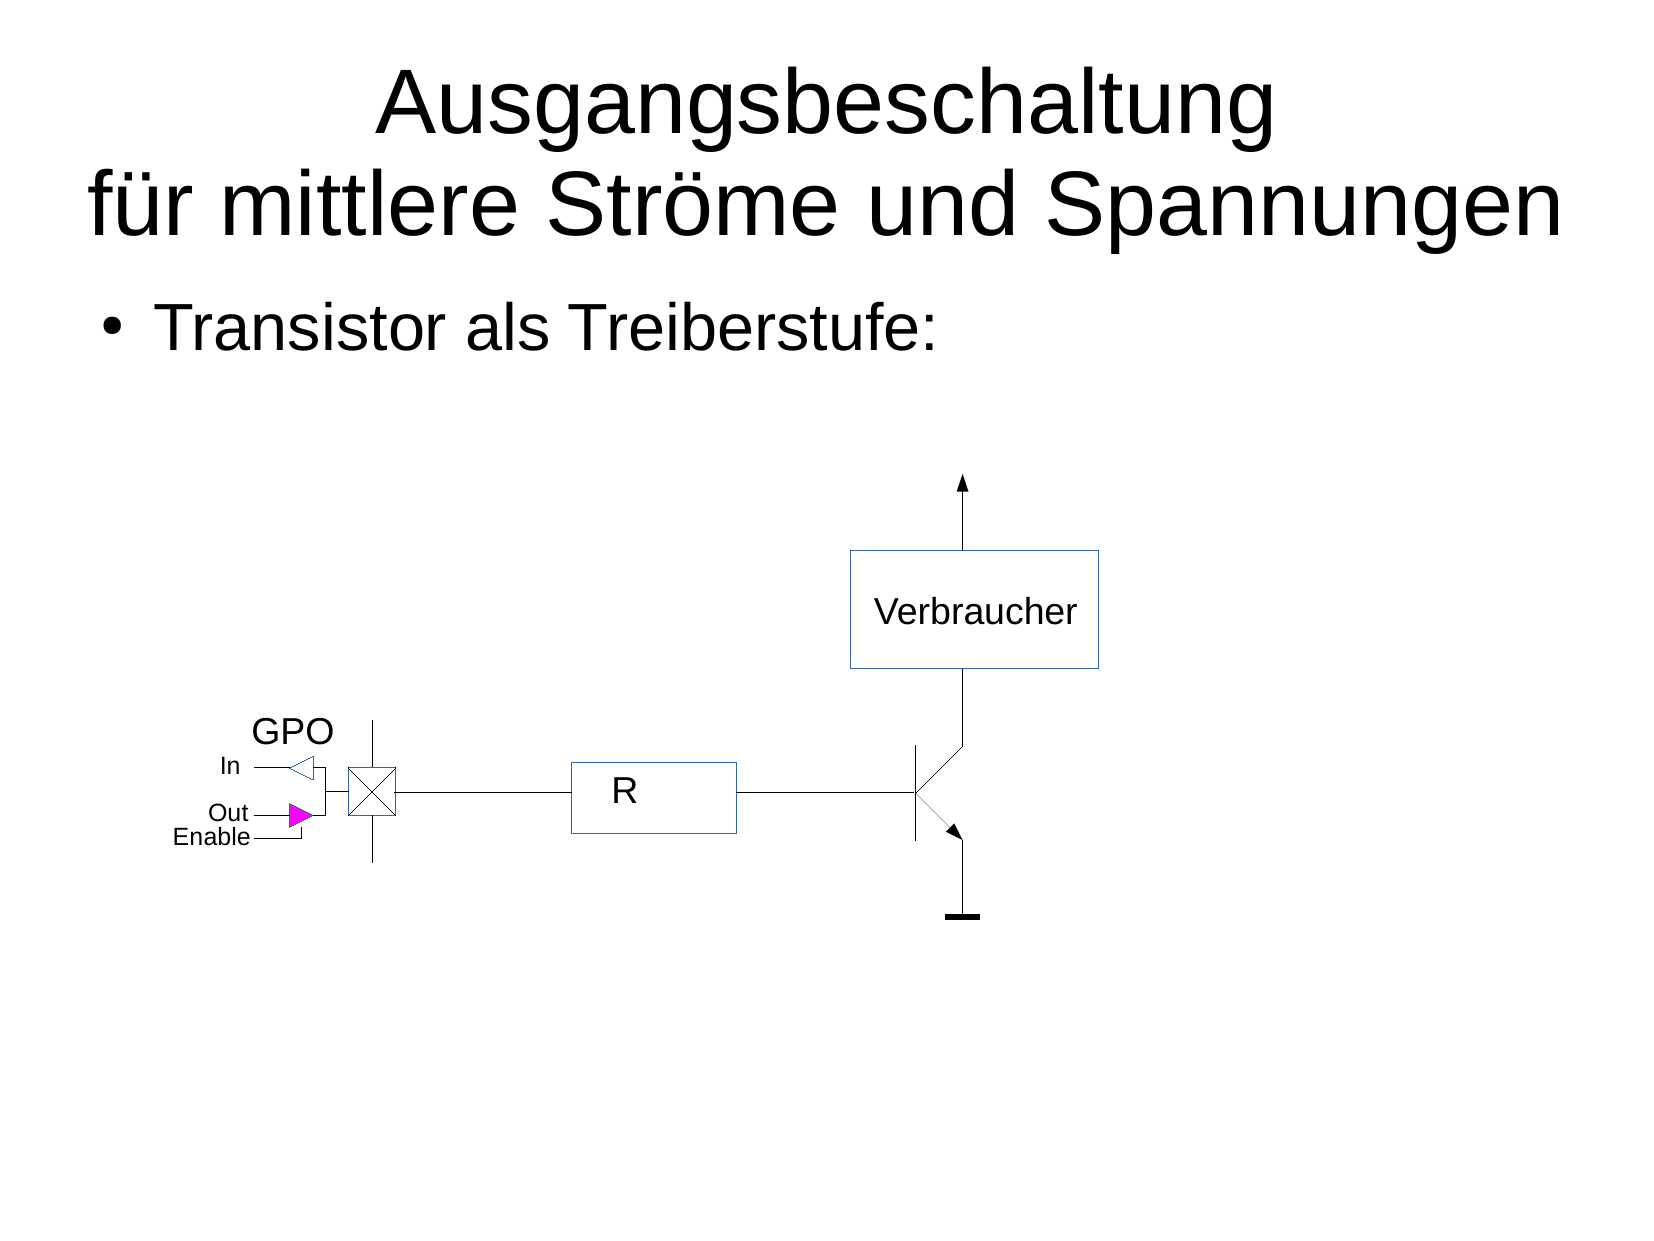

# Ausgangsbeschaltung für mittlere Ströme und Spannungen
Transistor als Treiberstufe:
Verbraucher
GPO
In
Out
Enable
R